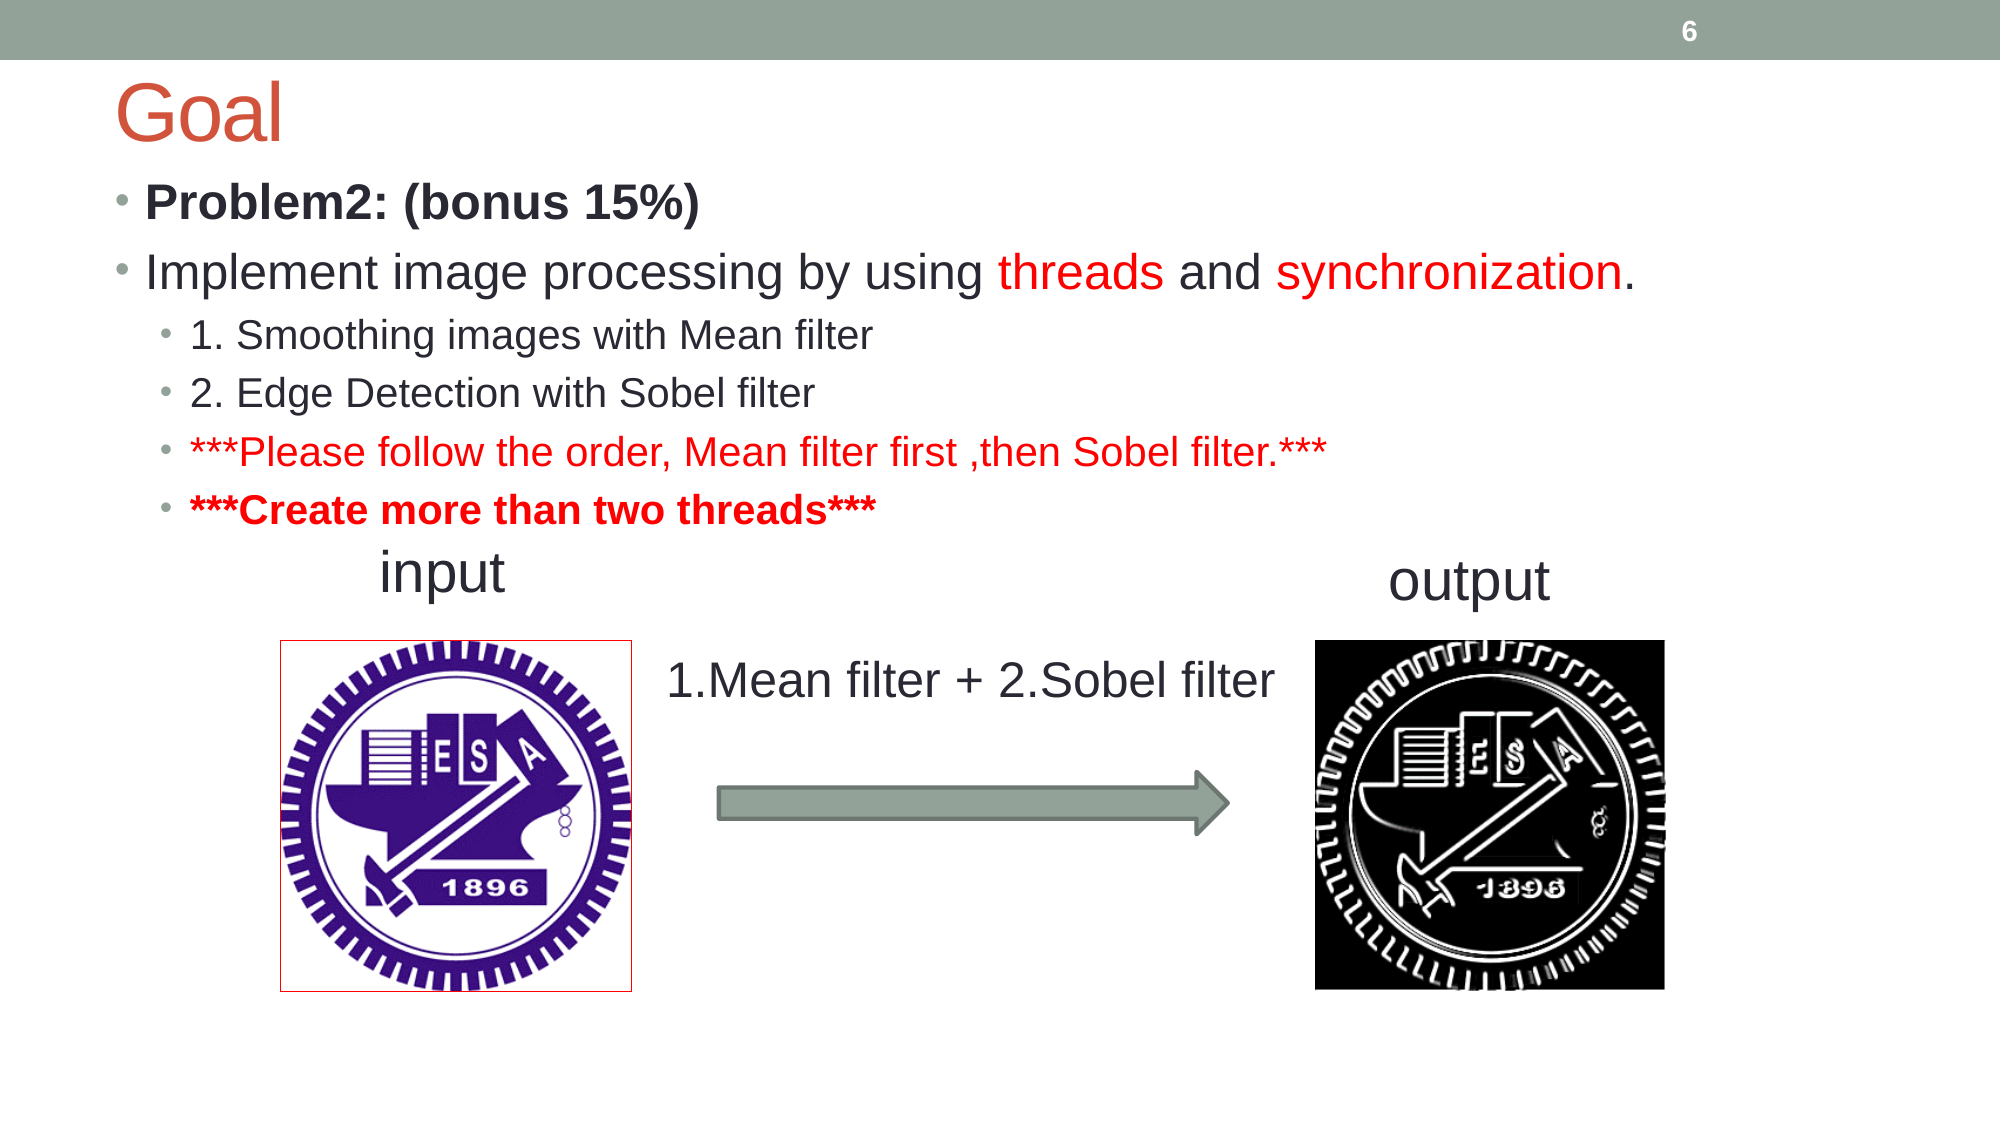

# Goal
Problem2: (bonus 15%)
Implement image processing by using threads and synchronization.
1. Smoothing images with Mean filter
2. Edge Detection with Sobel filter
***Please follow the order, Mean filter first ,then Sobel filter.***
***Create more than two threads***
input
output
1.Mean filter + 2.Sobel filter